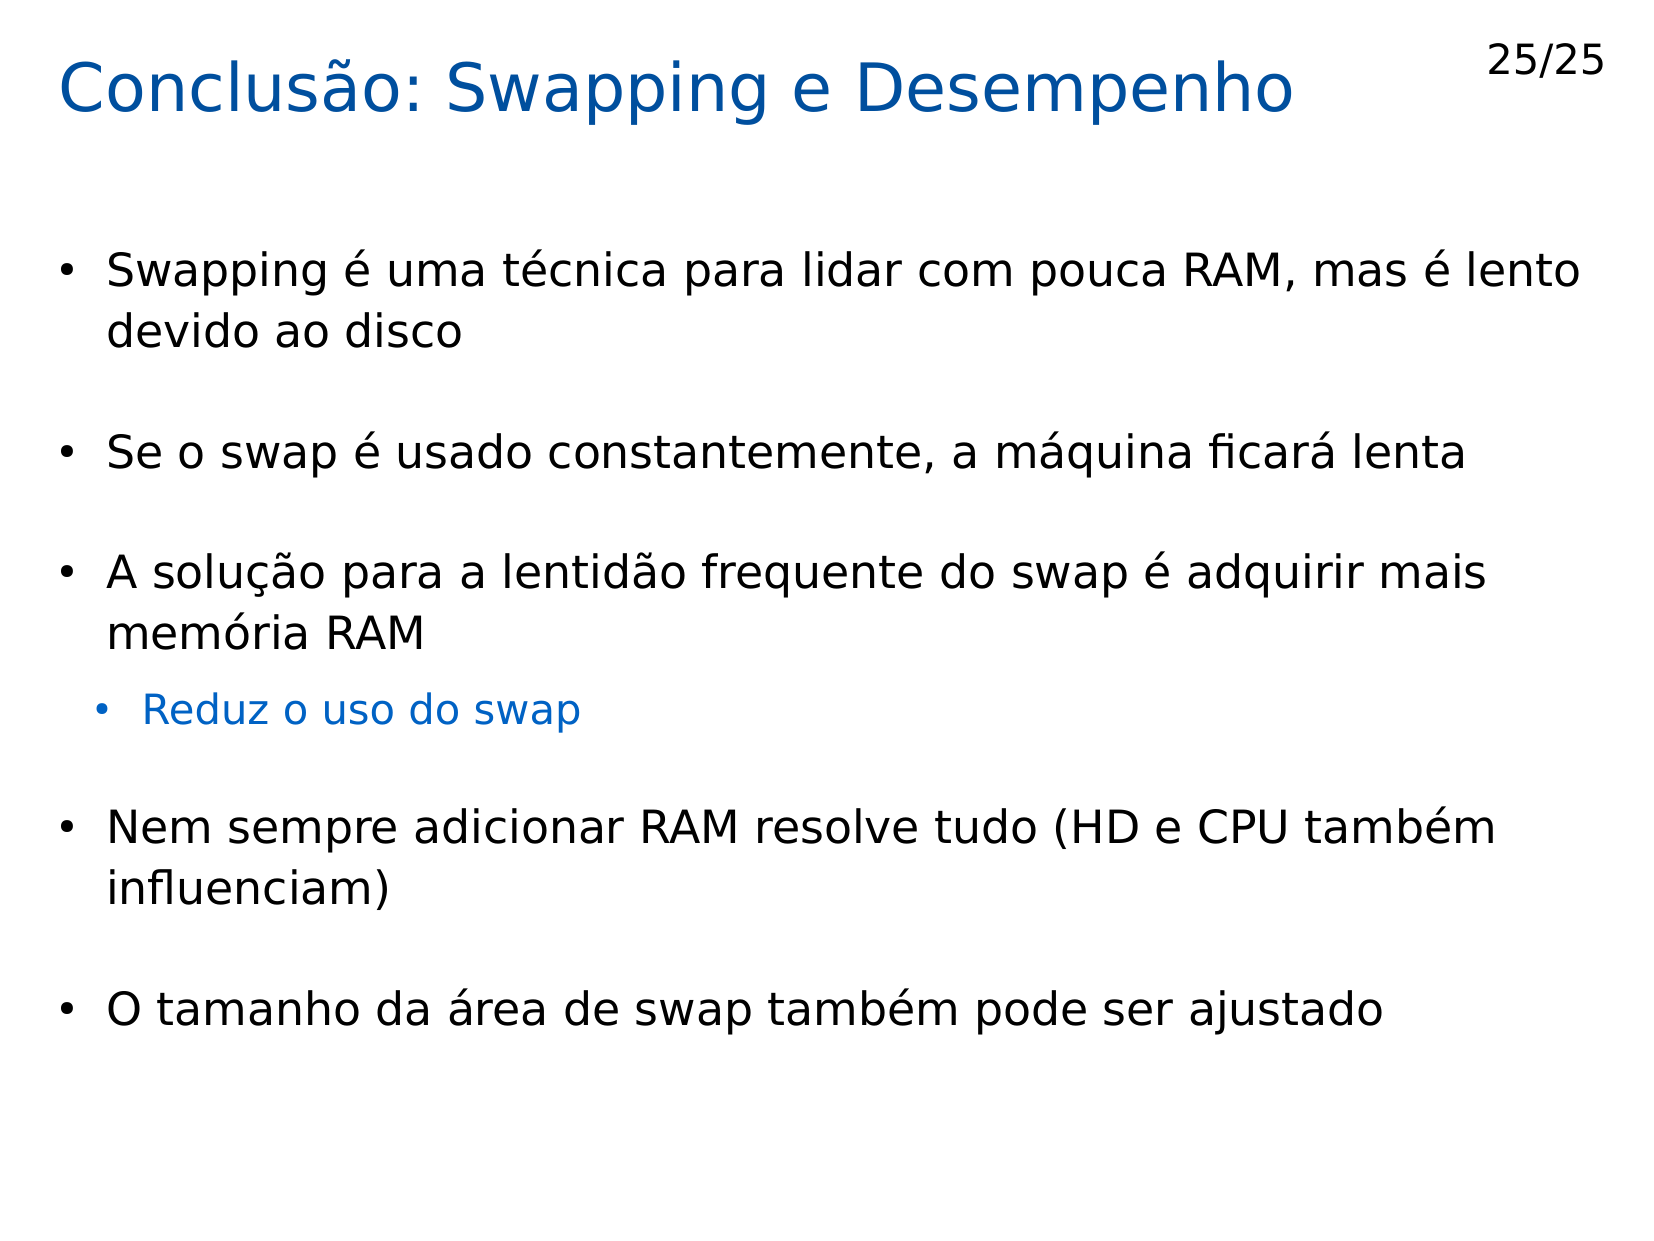

# Conclusão: Swapping e Desempenho
25
Swapping é uma técnica para lidar com pouca RAM, mas é lento devido ao disco
Se o swap é usado constantemente, a máquina ficará lenta
A solução para a lentidão frequente do swap é adquirir mais memória RAM
Reduz o uso do swap
Nem sempre adicionar RAM resolve tudo (HD e CPU também influenciam)
O tamanho da área de swap também pode ser ajustado